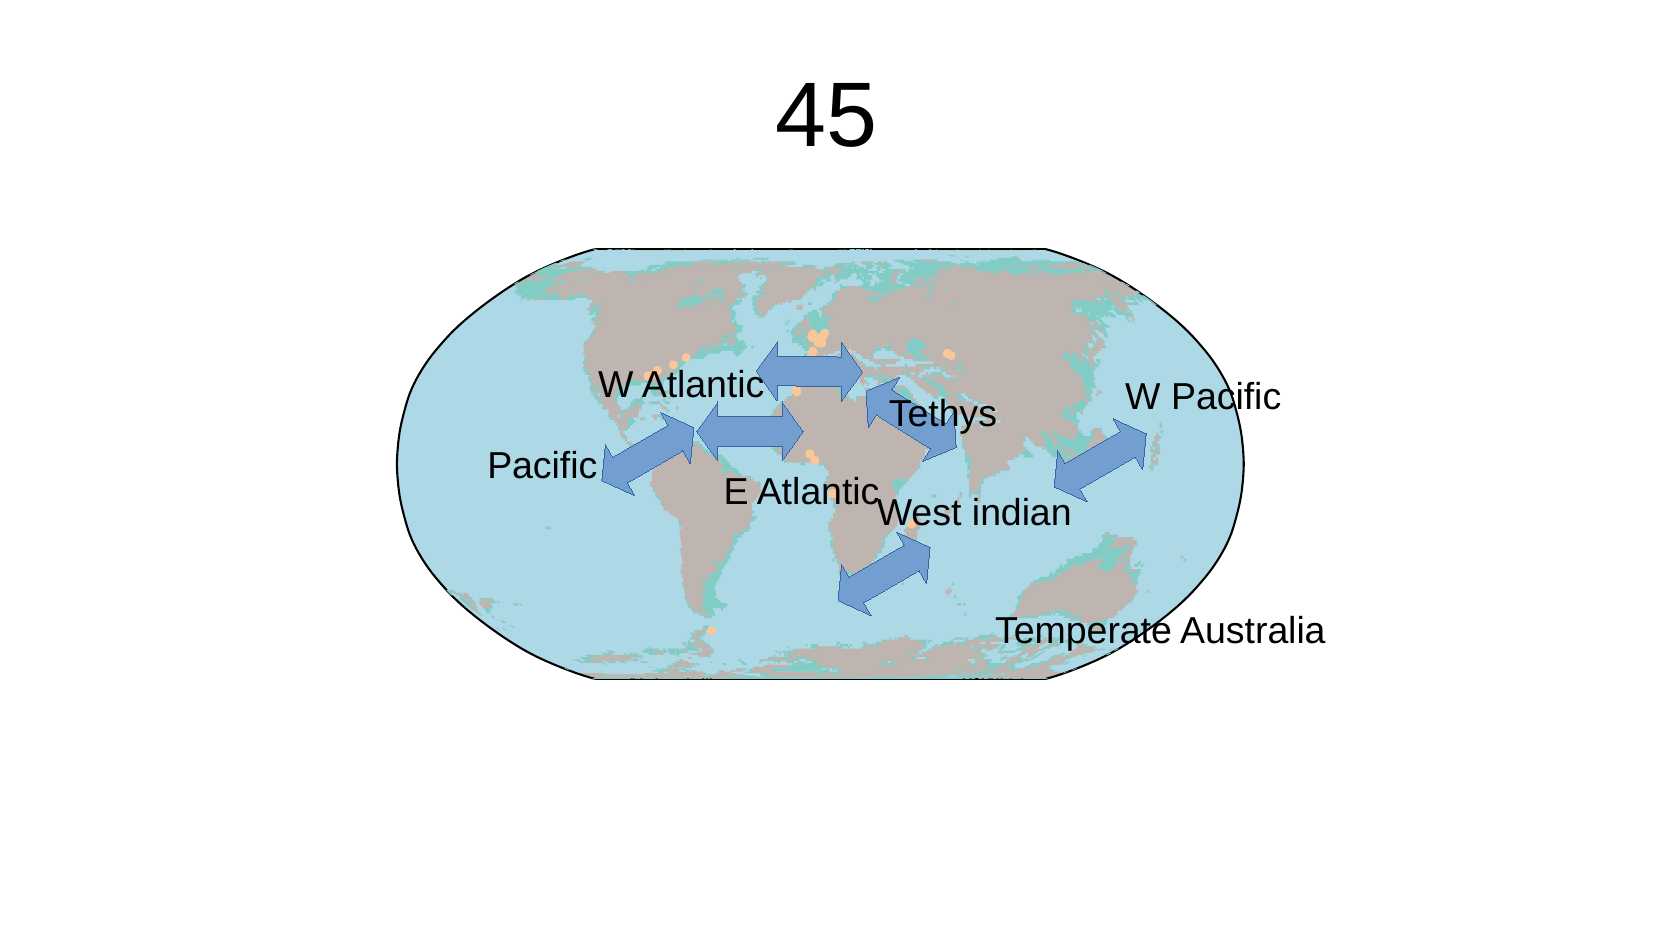

# 45
W Atlantic
W Pacific
Tethys
Pacific
E Atlantic
West indian
Temperate Australia